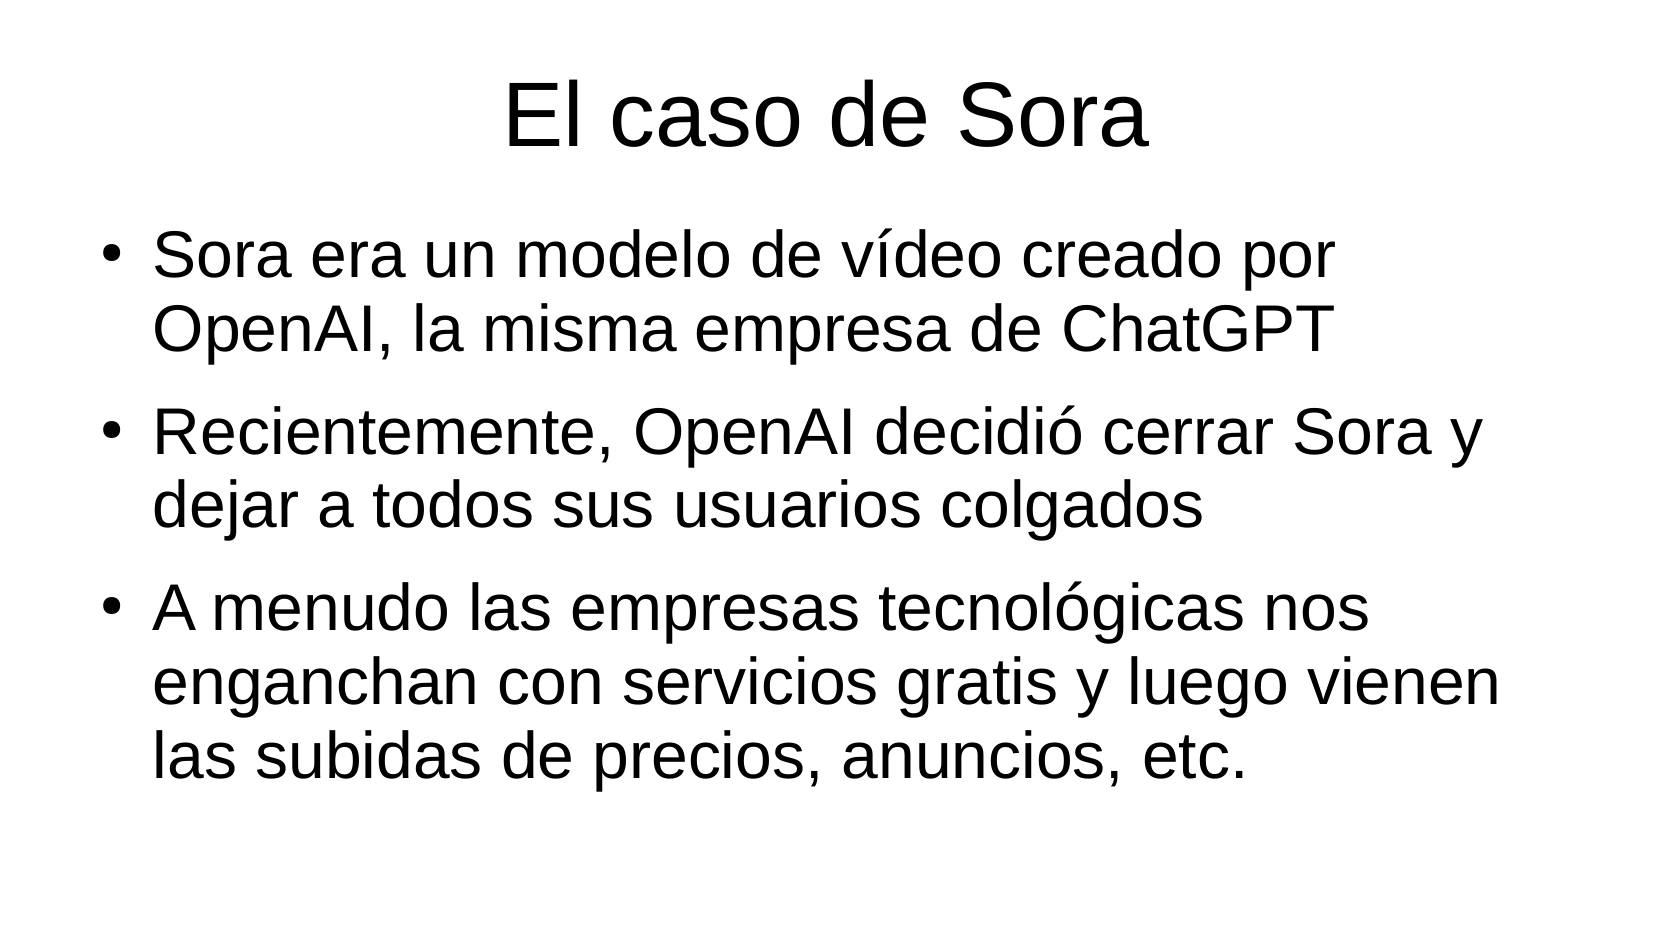

# El caso de Sora
Sora era un modelo de vídeo creado por OpenAI, la misma empresa de ChatGPT
Recientemente, OpenAI decidió cerrar Sora y dejar a todos sus usuarios colgados
A menudo las empresas tecnológicas nos enganchan con servicios gratis y luego vienen las subidas de precios, anuncios, etc.